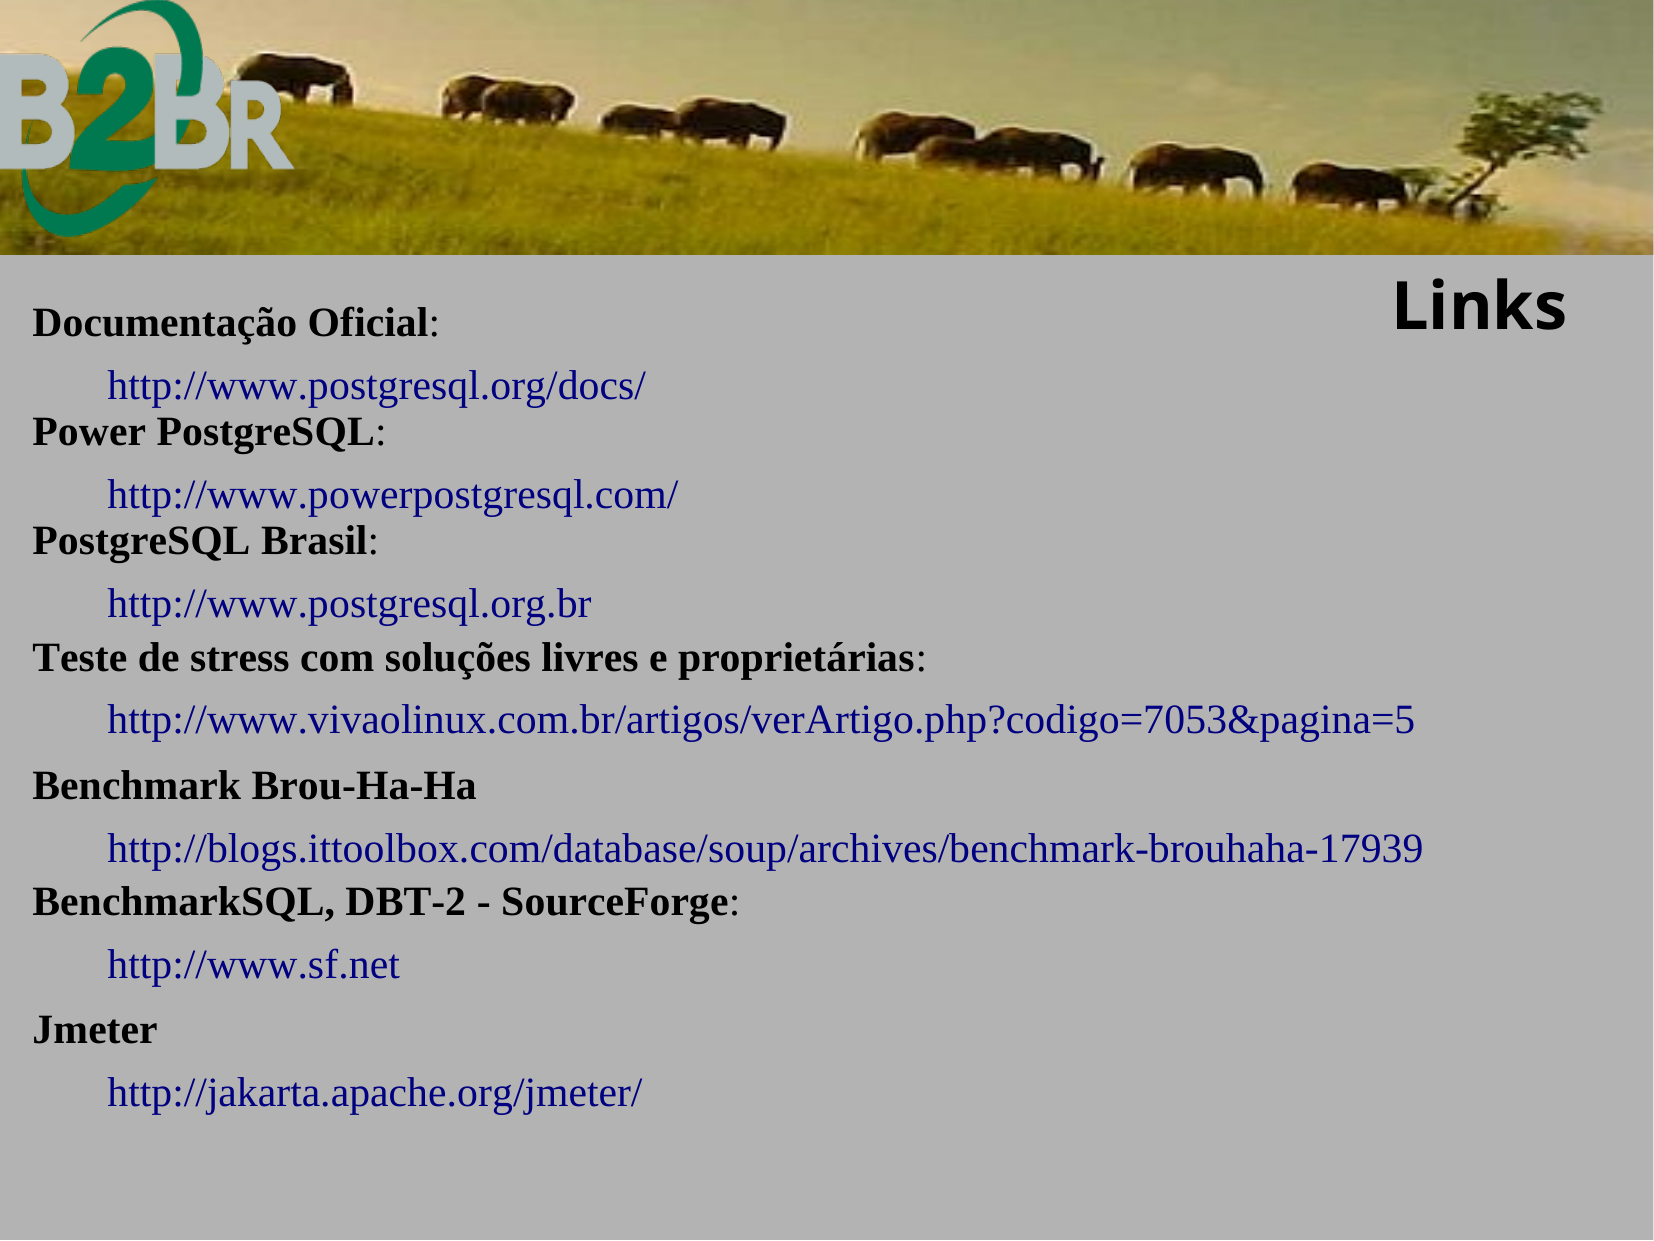

Links
# Documentação Oficial:
http://www.postgresql.org/docs/
Power PostgreSQL:
http://www.powerpostgresql.com/
PostgreSQL Brasil:
http://www.postgresql.org.br
Teste de stress com soluções livres e proprietárias:
http://www.vivaolinux.com.br/artigos/verArtigo.php?codigo=7053&pagina=5
Benchmark Brou-Ha-Ha
http://blogs.ittoolbox.com/database/soup/archives/benchmark-brouhaha-17939
BenchmarkSQL, DBT-2 - SourceForge:
http://www.sf.net
Jmeter
http://jakarta.apache.org/jmeter/